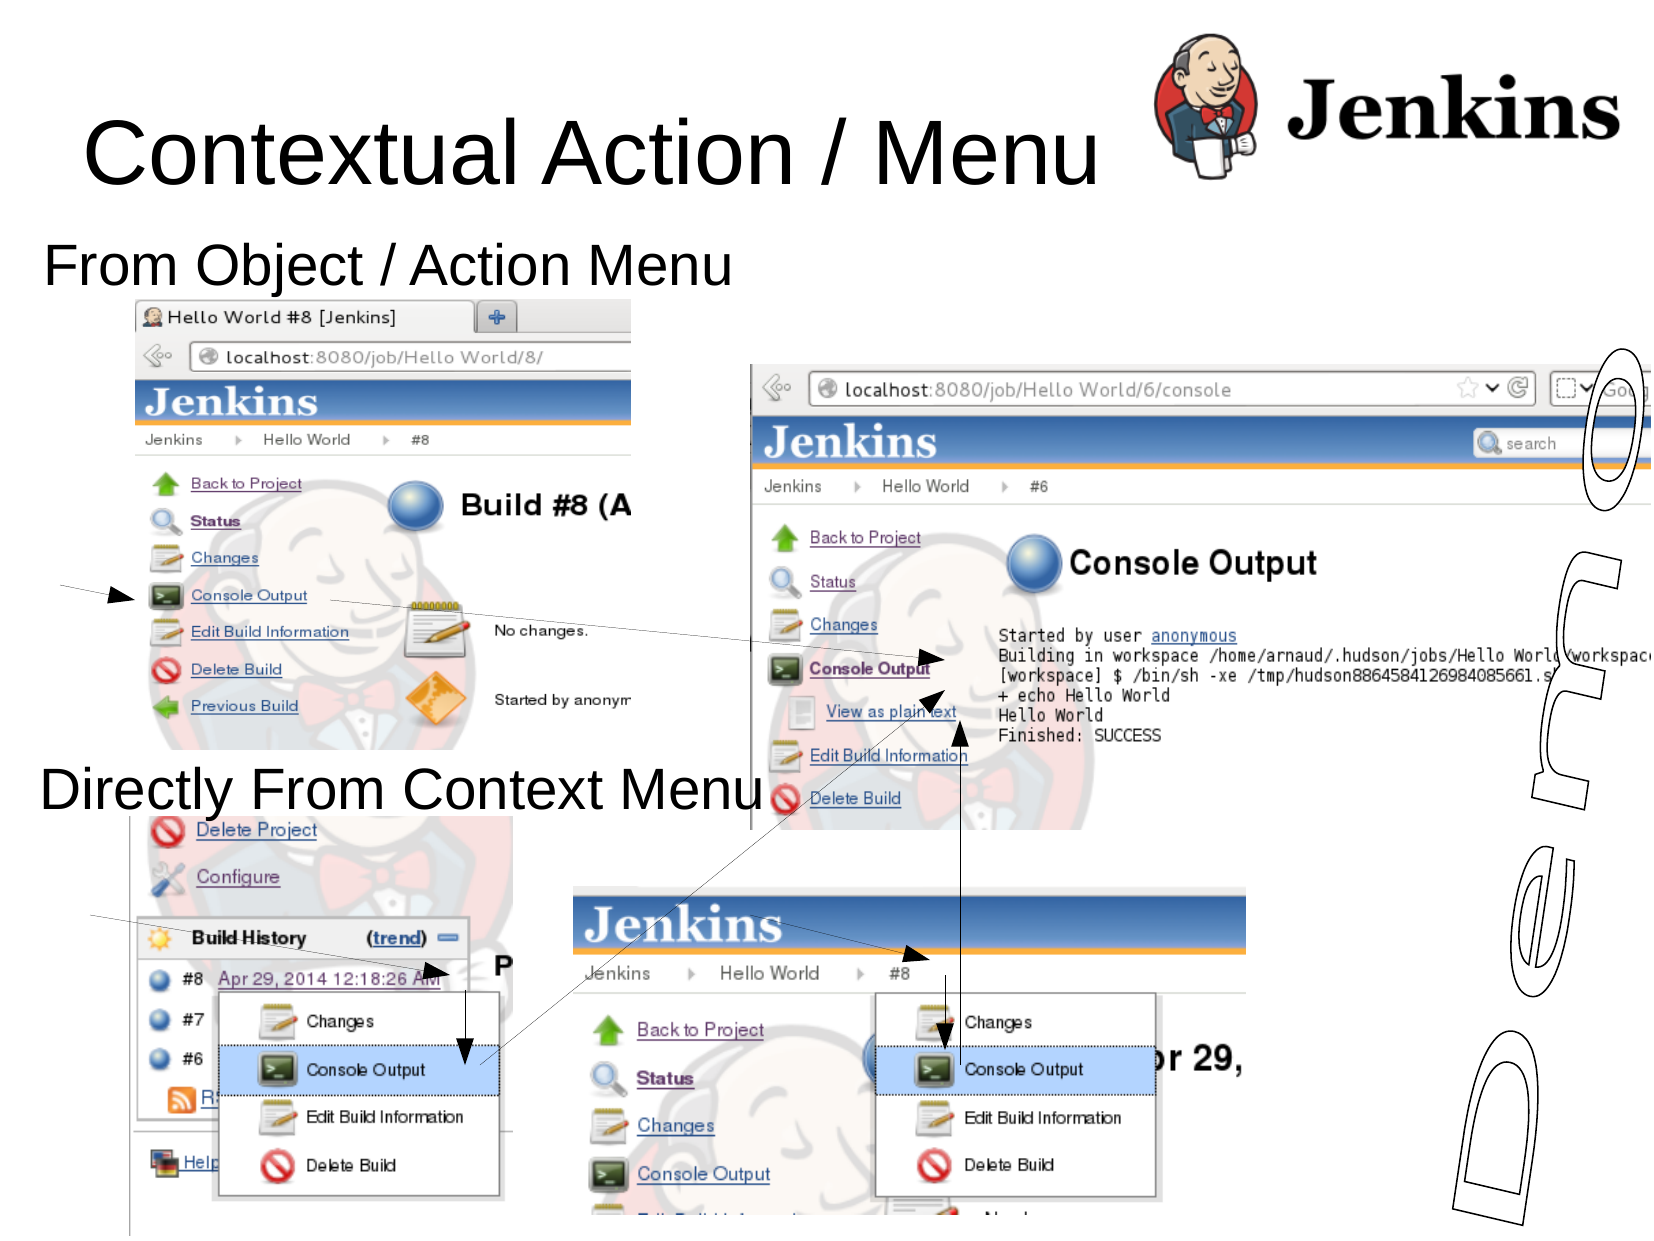

# Contextual Action / Menu
From Object / Action Menu
Demo
Directly From Context Menu